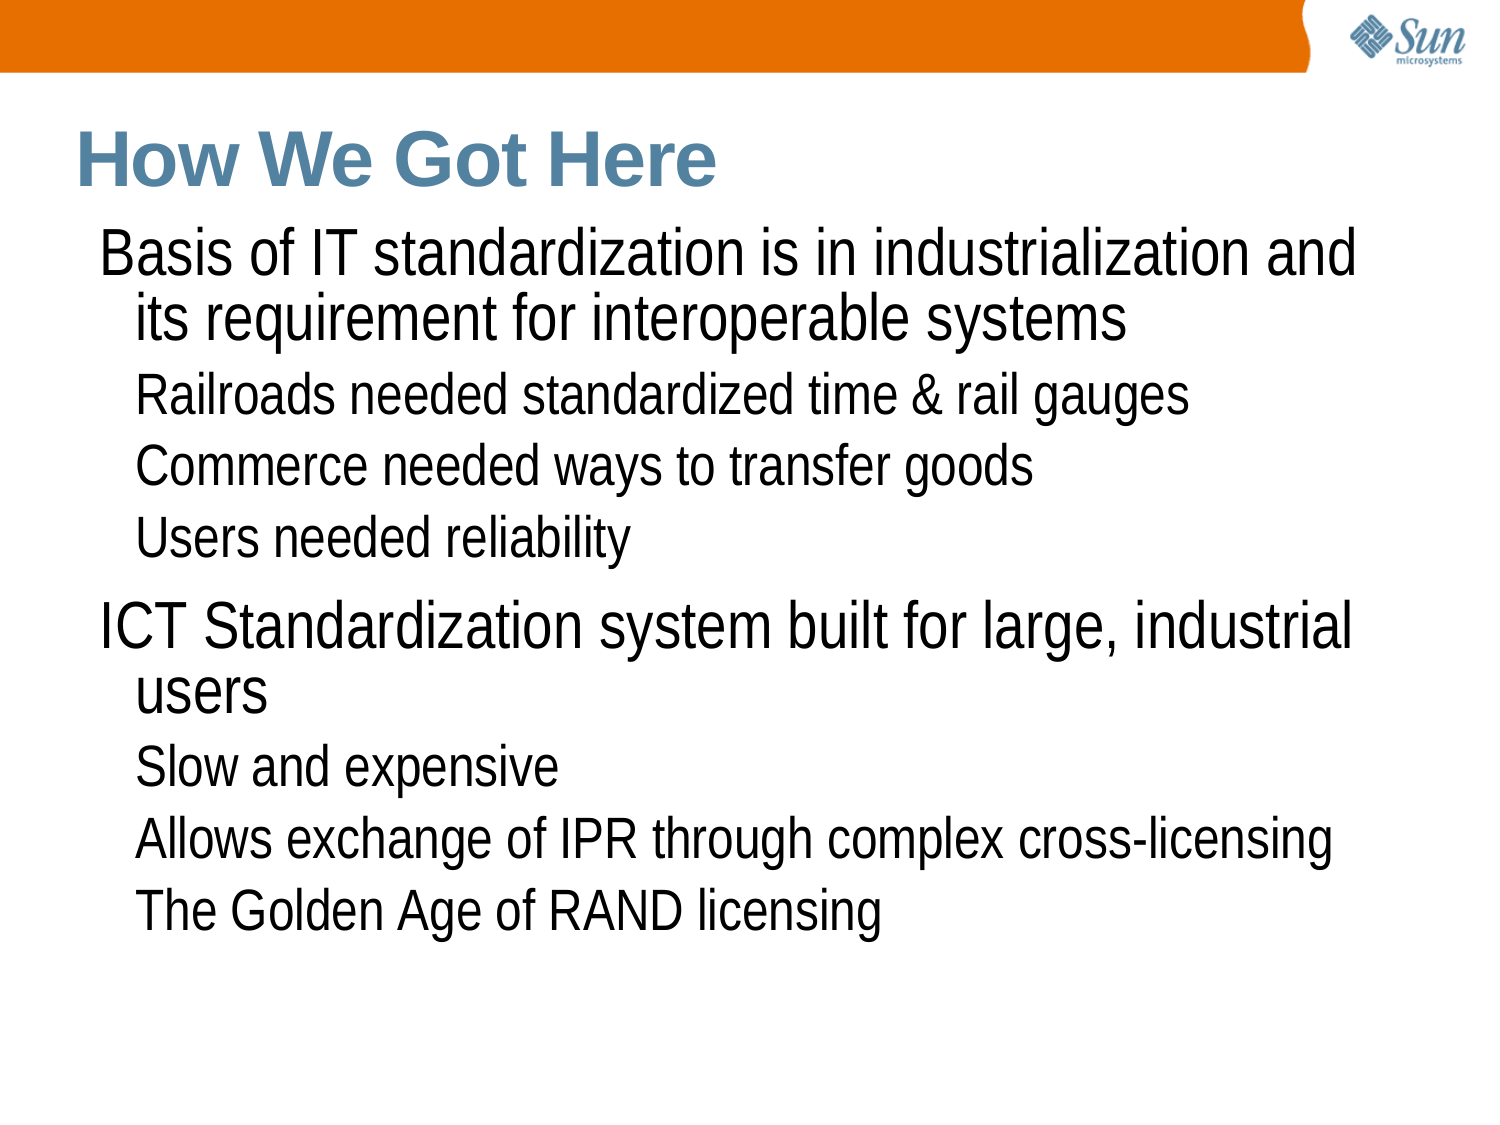

# How We Got Here
Basis of IT standardization is in industrialization and its requirement for interoperable systems
Railroads needed standardized time & rail gauges
Commerce needed ways to transfer goods
Users needed reliability
ICT Standardization system built for large, industrial users
Slow and expensive
Allows exchange of IPR through complex cross-licensing
The Golden Age of RAND licensing